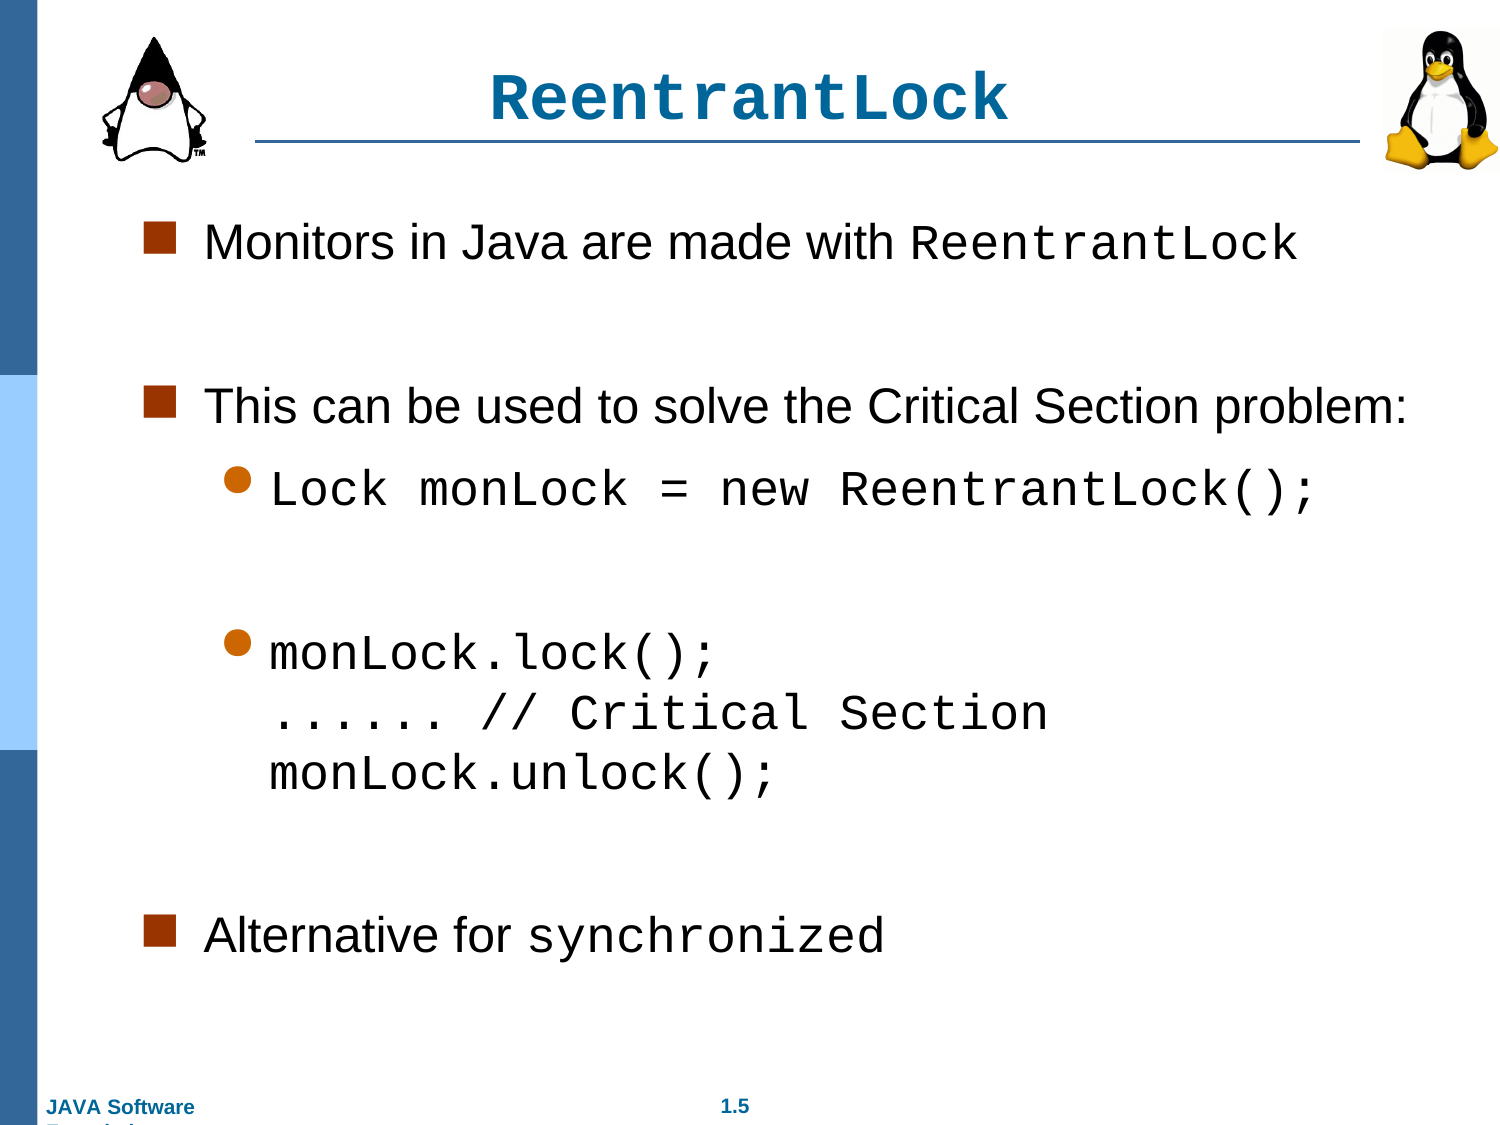

# ReentrantLock
Monitors in Java are made with ReentrantLock
This can be used to solve the Critical Section problem:
Lock monLock = new ReentrantLock();
monLock.lock();
...... // Critical Section
monLock.unlock();
Alternative for synchronized